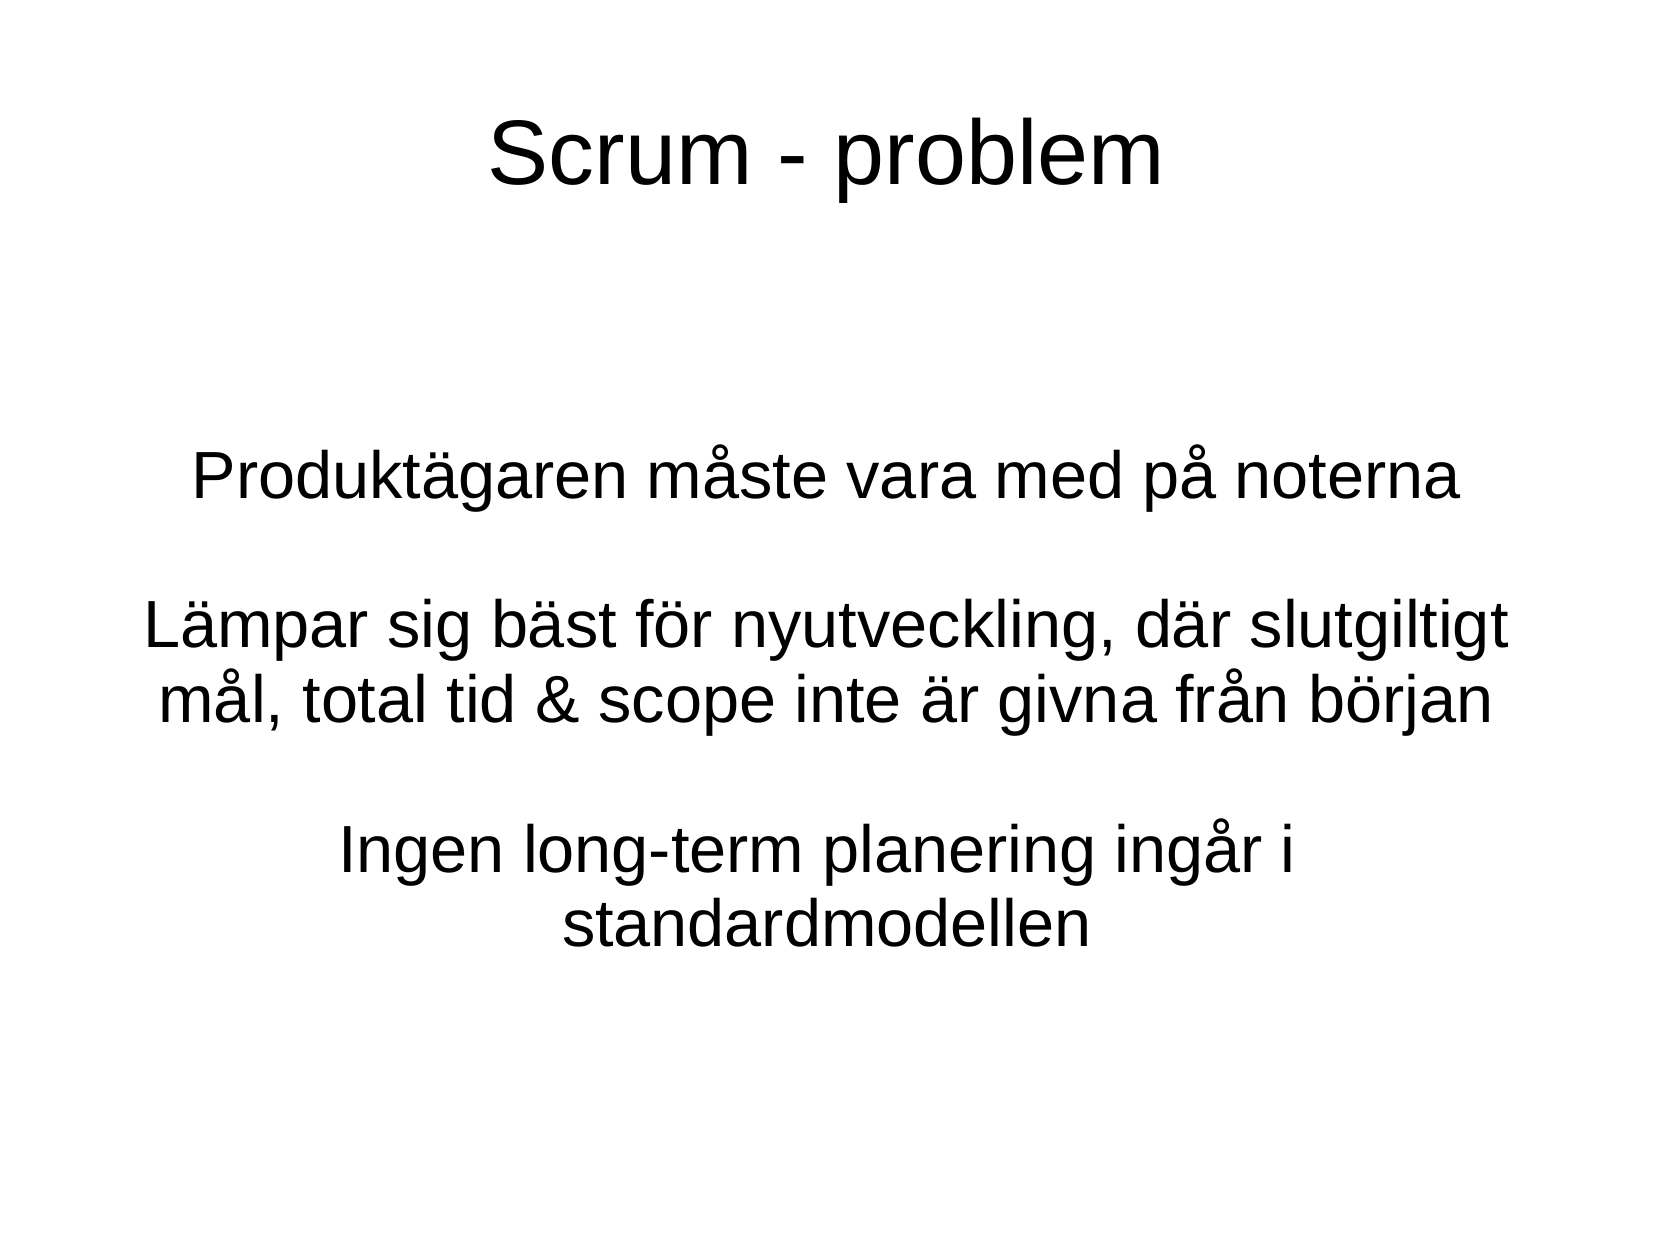

# Scrum - problem
Produktägaren måste vara med på noterna
Lämpar sig bäst för nyutveckling, där slutgiltigt mål, total tid & scope inte är givna från början
Ingen long-term planering ingår i standardmodellen